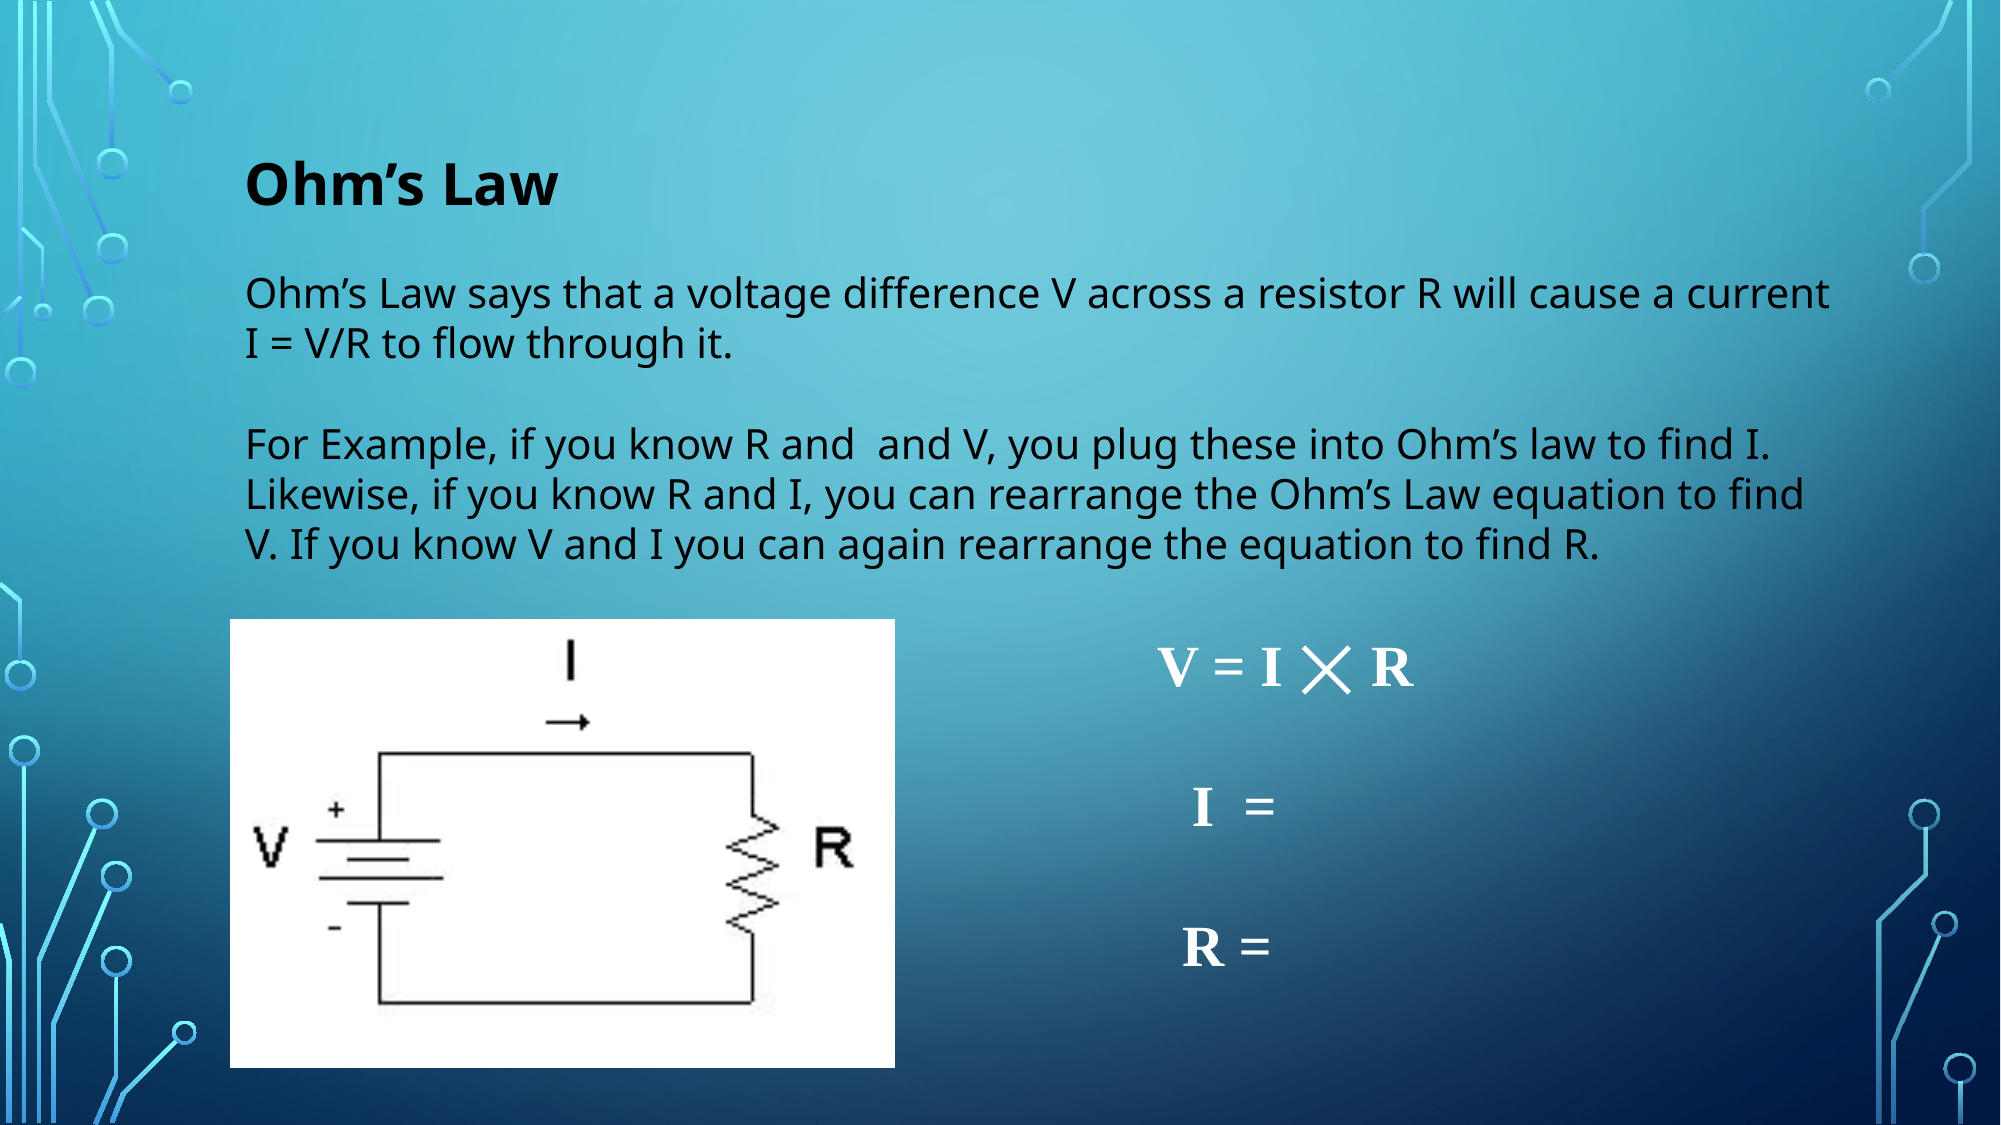

Ohm’s Law
Ohm’s Law says that a voltage difference V across a resistor R will cause a current I = V/R to flow through it.
For Example, if you know R and and V, you plug these into Ohm’s law to find I. Likewise, if you know R and I, you can rearrange the Ohm’s Law equation to find V. If you know V and I you can again rearrange the equation to find R.
 V = I ⨉ R
I =
R =